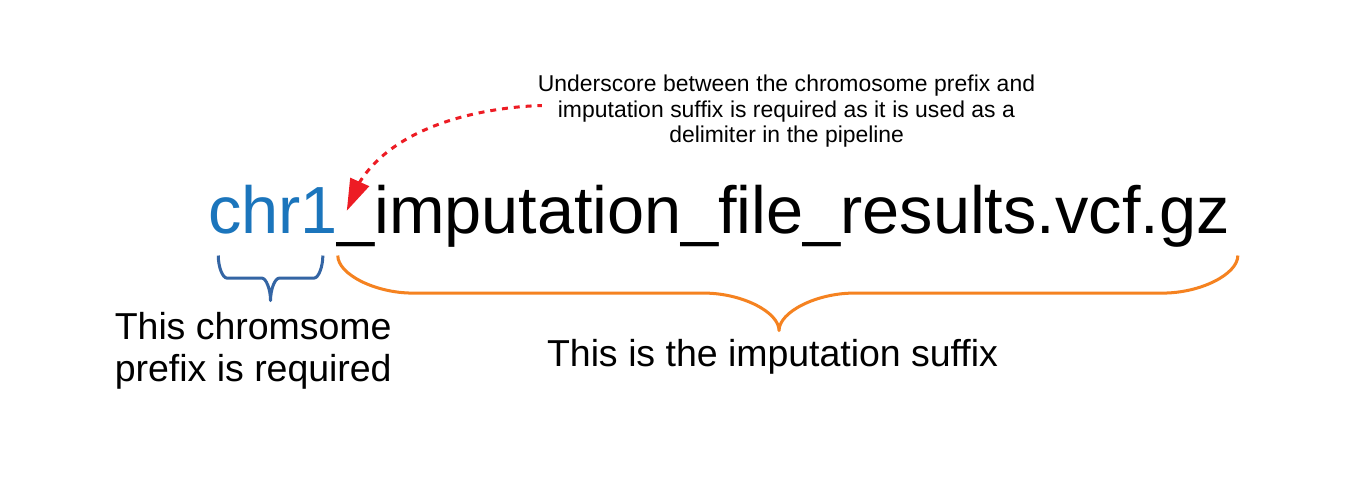

Underscore between the chromosome prefix and imputation suffix is required as it is used as a delimiter in the pipeline
# chr1_imputation_file_results.vcf.gz
This chromsome prefix is required
This is the imputation suffix